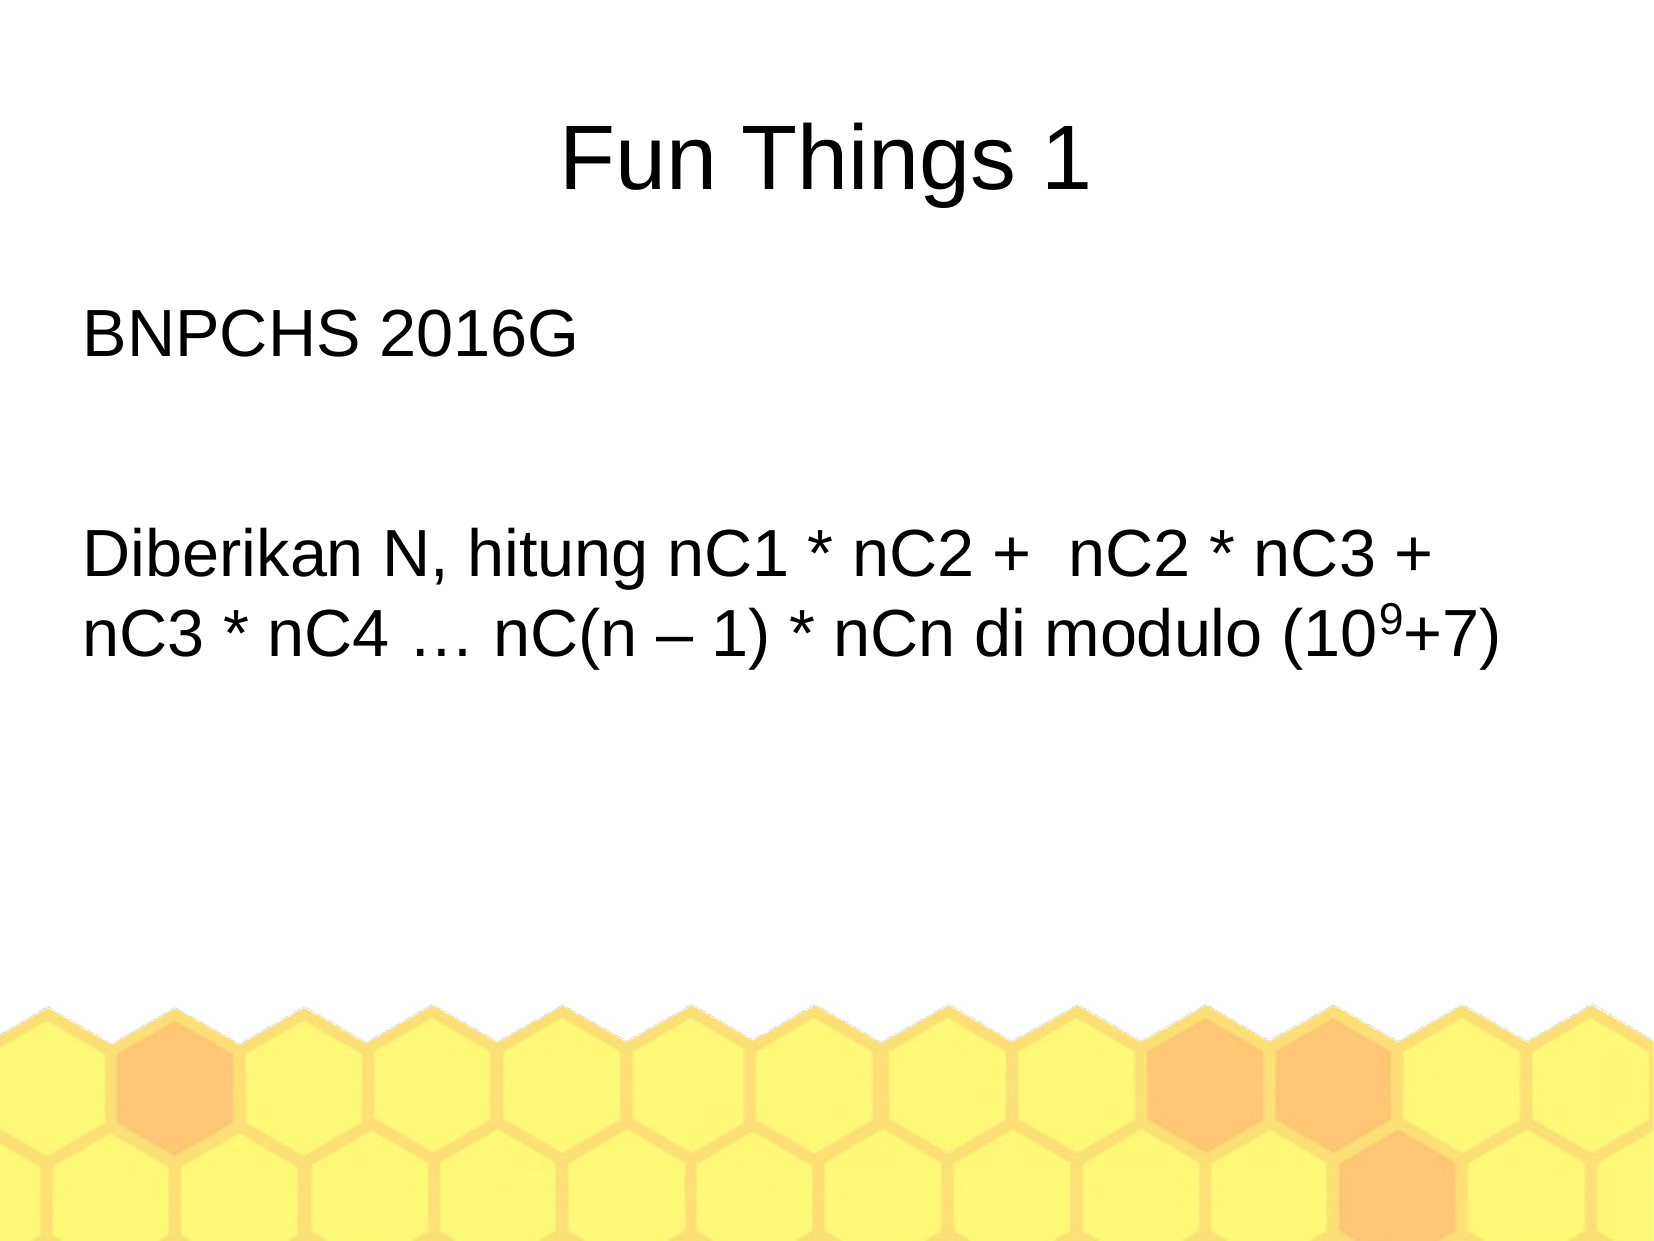

# Fun Things 1
BNPCHS 2016G
Diberikan N, hitung nC1 * nC2 + nC2 * nC3 + nC3 * nC4 … nC(n – 1) * nCn di modulo (109+7)